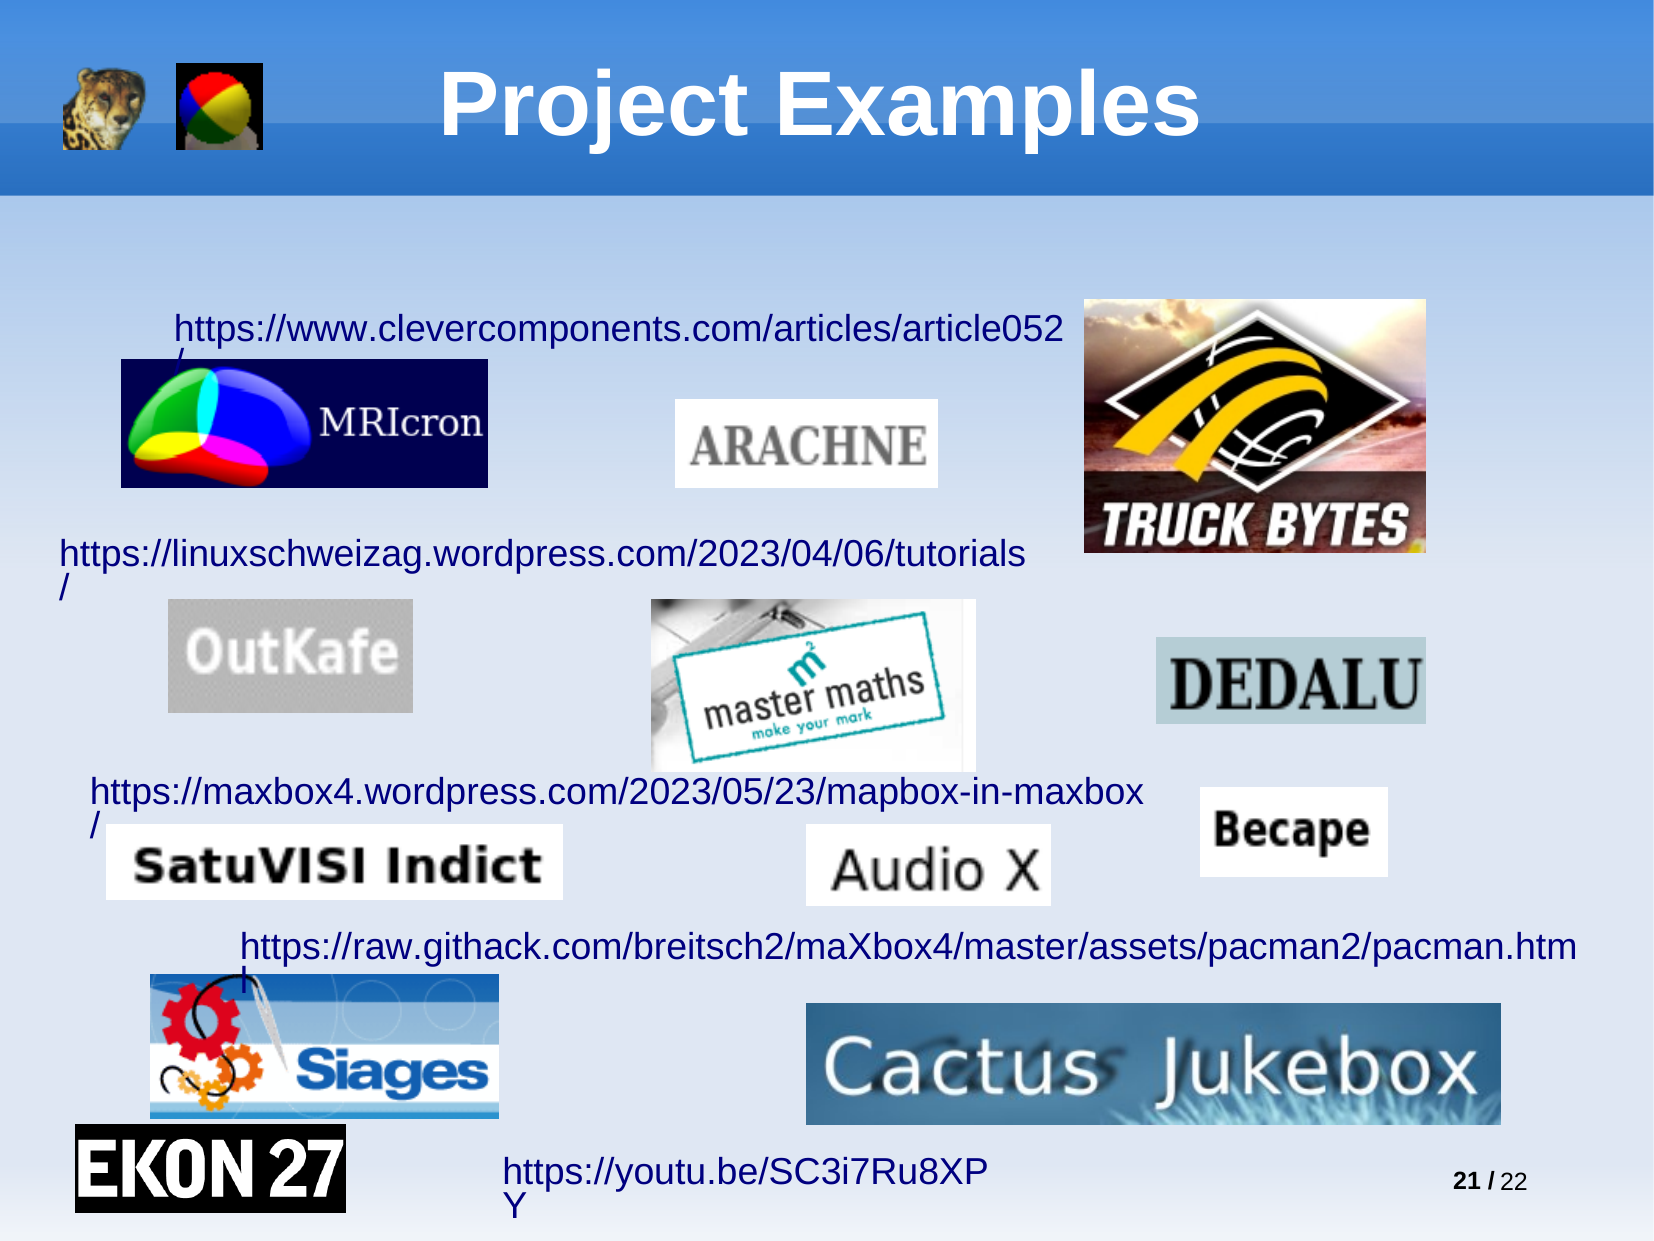

# Project Examples
https://www.clevercomponents.com/articles/article052/
https://linuxschweizag.wordpress.com/2023/04/06/tutorials/
https://maxbox4.wordpress.com/2023/05/23/mapbox-in-maxbox/
https://raw.githack.com/breitsch2/maXbox4/master/assets/pacman2/pacman.html
21
https://youtu.be/SC3i7Ru8XPY